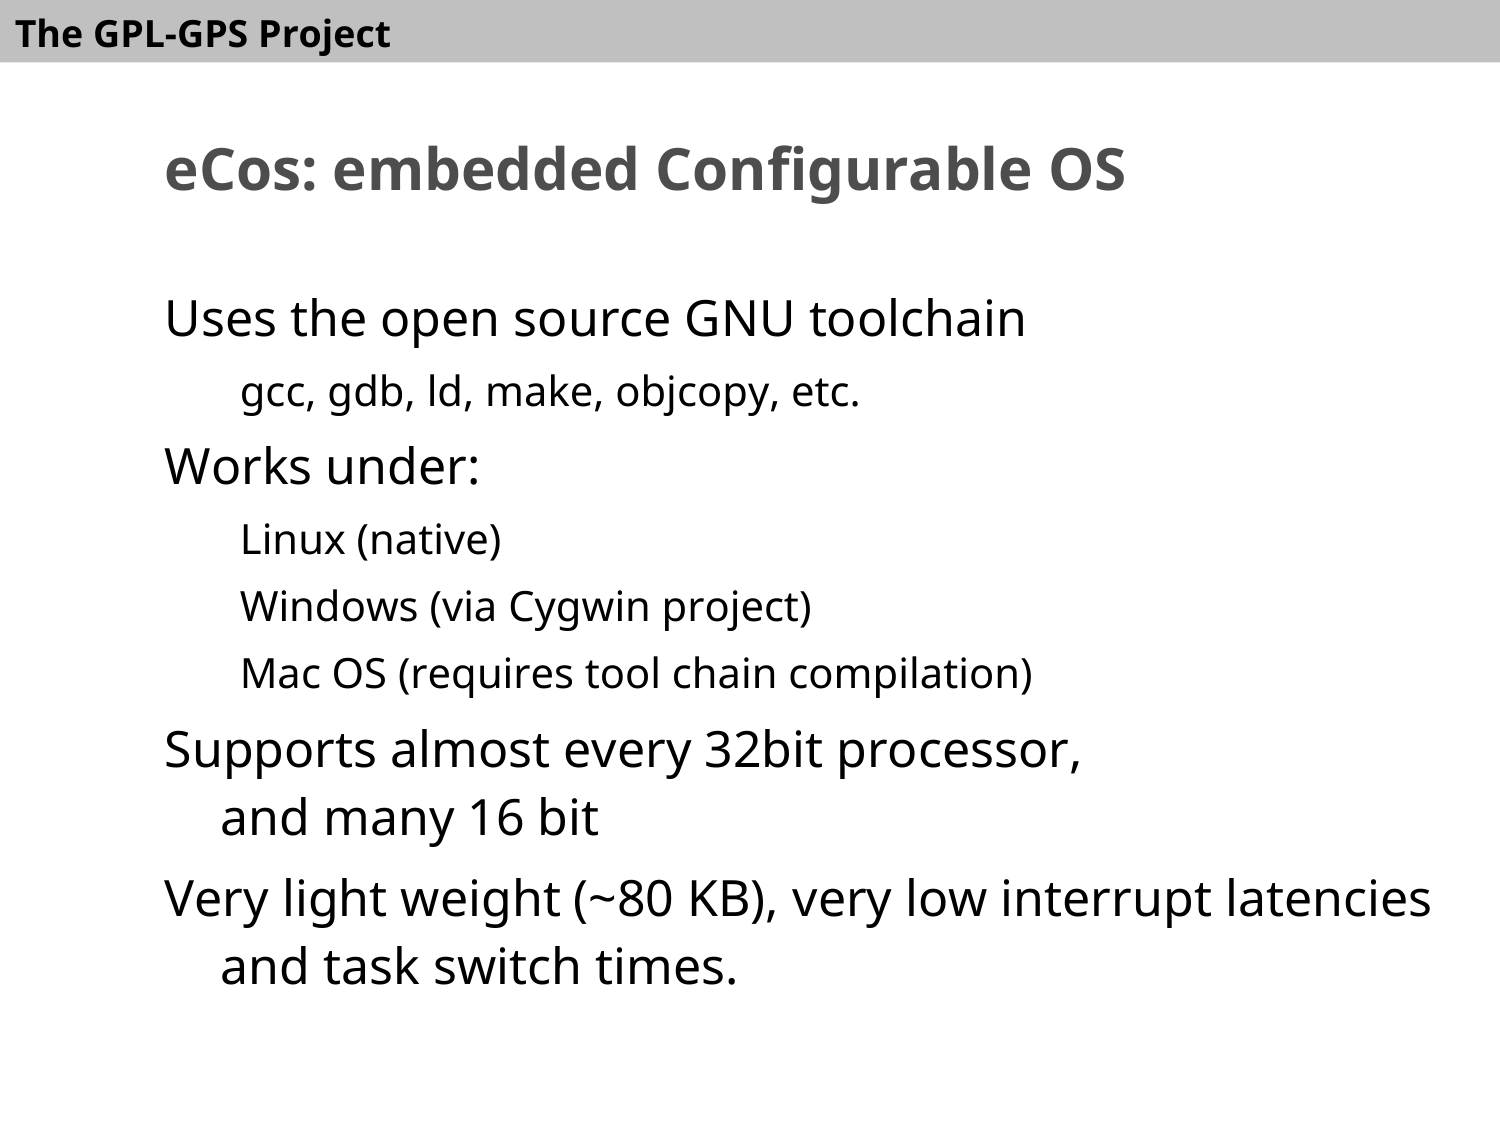

# eCos: embedded Configurable OS
Uses the open source GNU toolchain
gcc, gdb, ld, make, objcopy, etc.
Works under:
Linux (native)
Windows (via Cygwin project)
Mac OS (requires tool chain compilation)
Supports almost every 32bit processor,
and many 16 bit
Very light weight (~80 KB), very low interrupt latencies and task switch times.